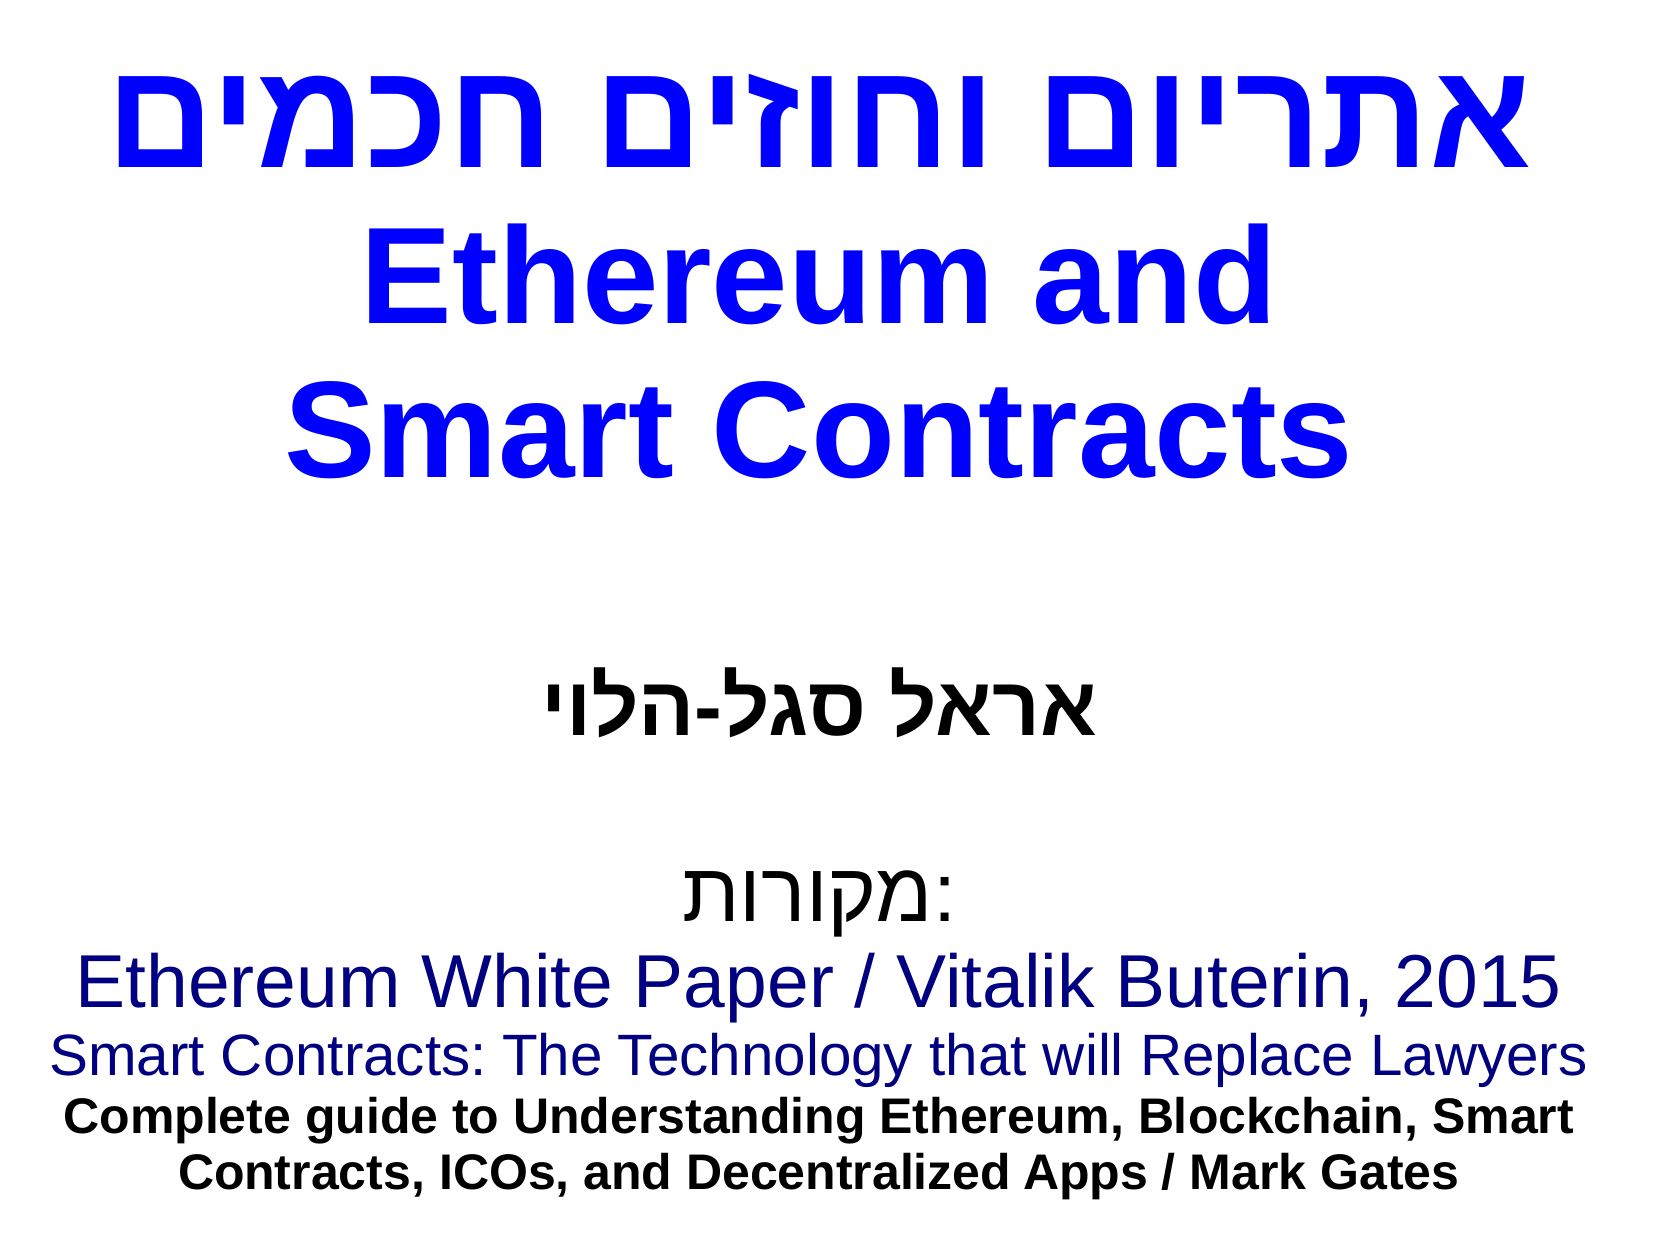

# אתריום וחוזים חכמים Ethereum and Smart Contracts אראל סגל-הלוי מקורות: Ethereum White Paper / Vitalik Buterin, 2015 Smart Contracts: The Technology that will Replace Lawyers Complete guide to Understanding Ethereum, Blockchain, Smart Contracts, ICOs, and Decentralized Apps / Mark Gates